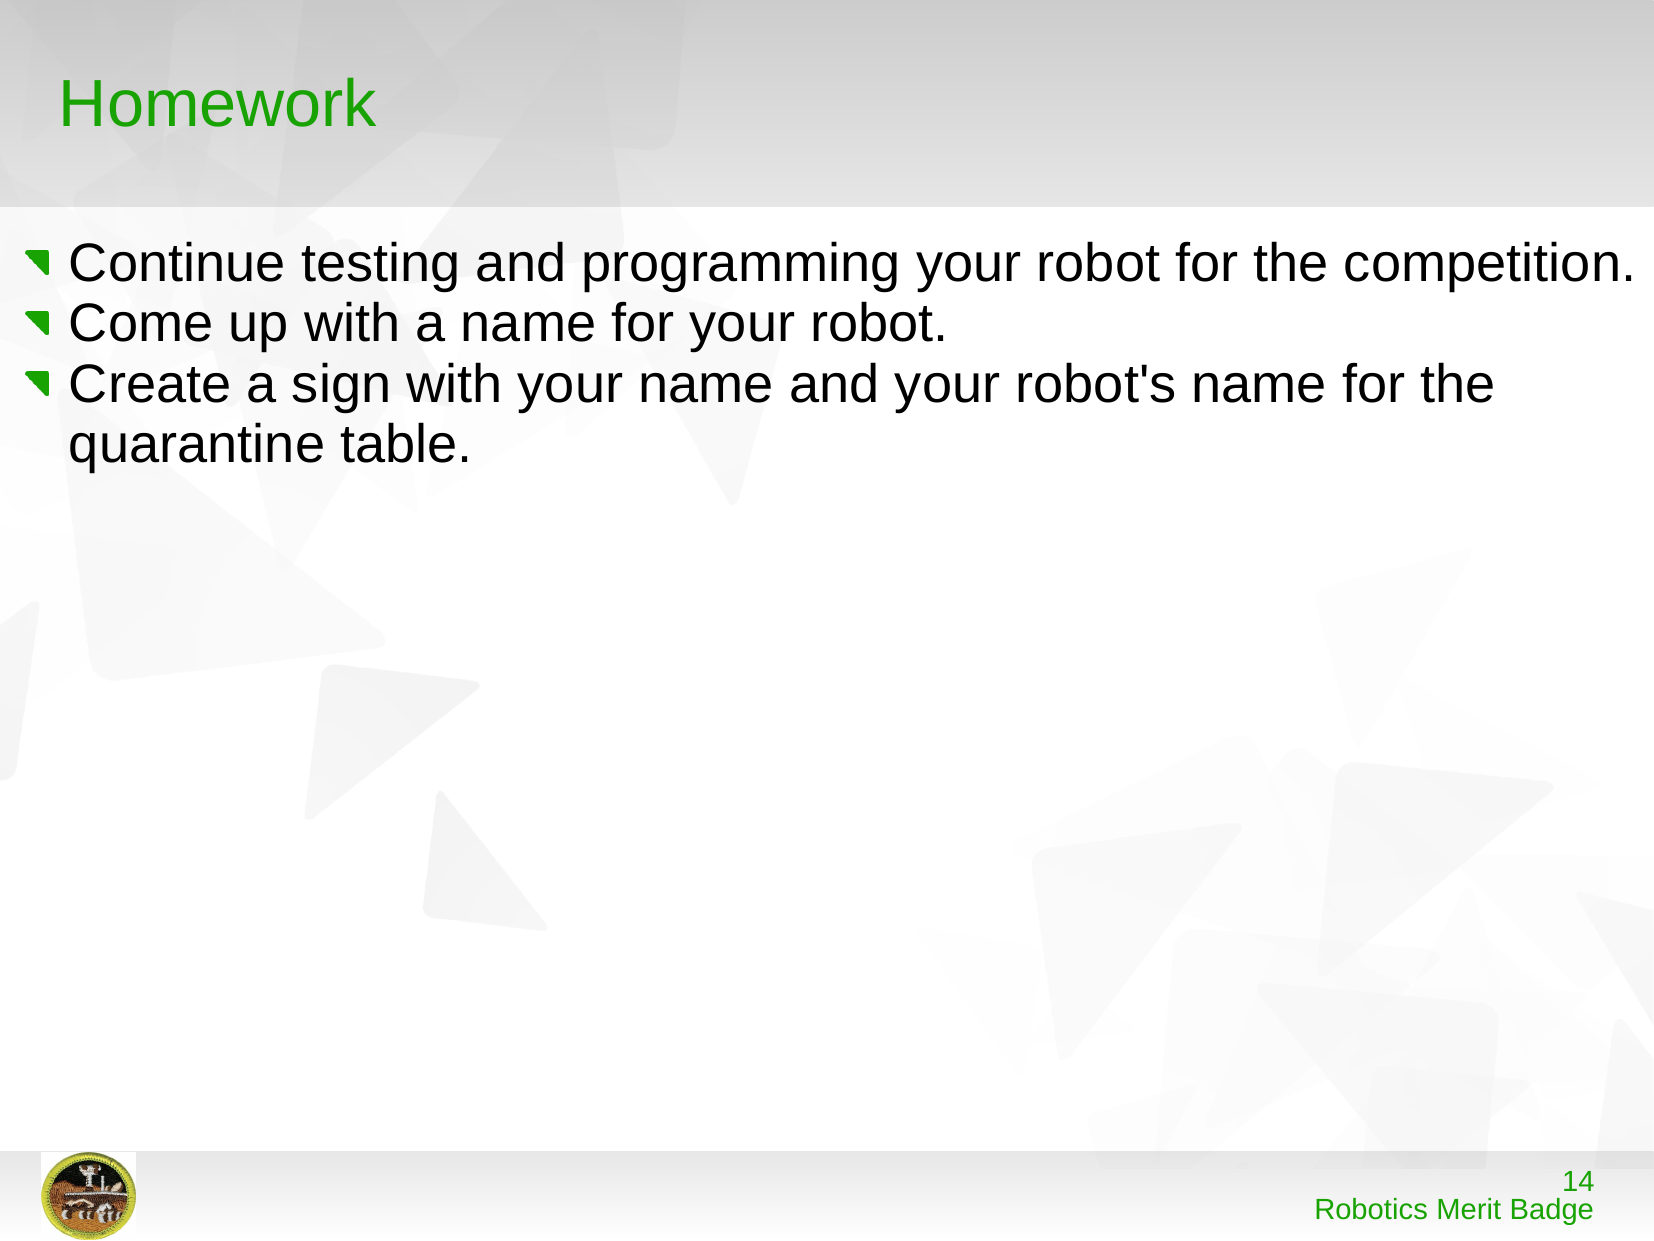

# Homework
Continue testing and programming your robot for the competition.
Come up with a name for your robot.
Create a sign with your name and your robot's name for the quarantine table.
14
Robotics Merit Badge